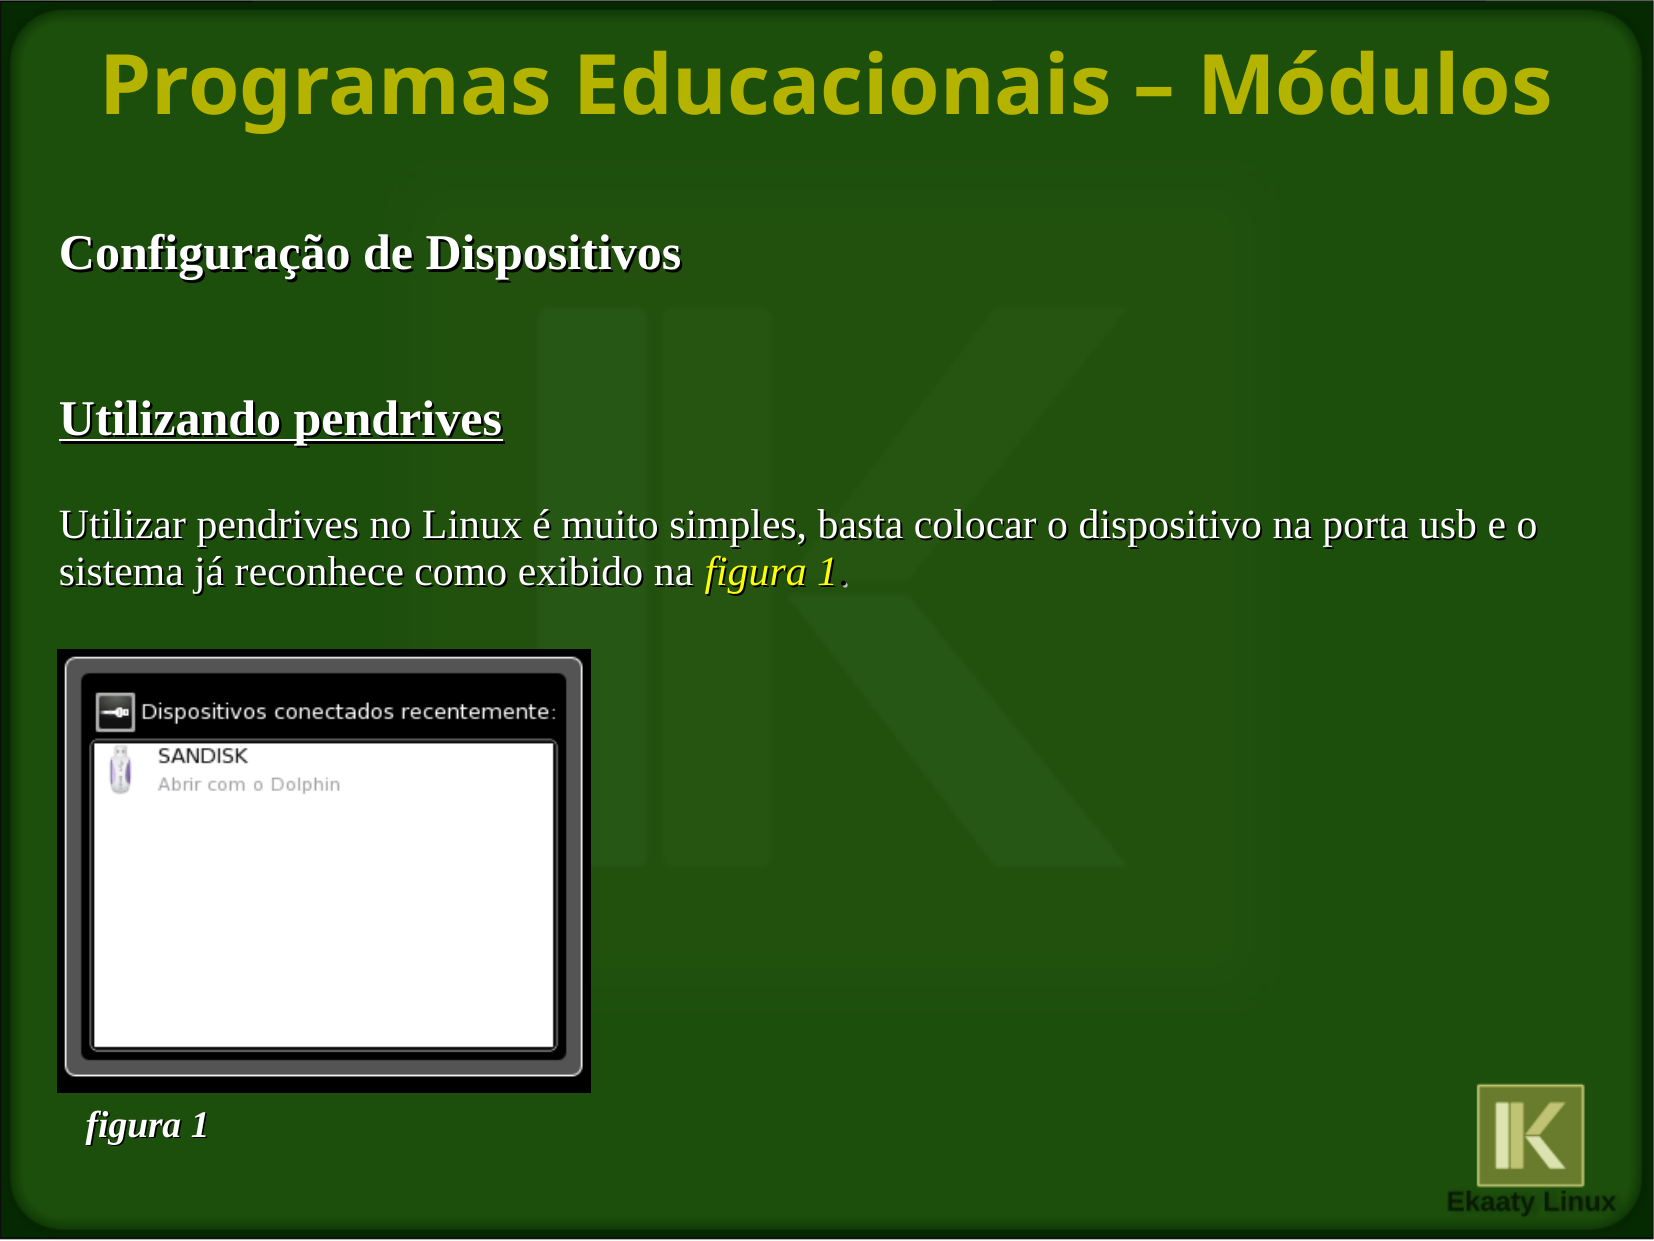

Programas Educacionais – Módulos
# Configuração de Dispositivos Utilizando pendrives Utilizar pendrives no Linux é muito simples, basta colocar o dispositivo na porta usb e o sistema já reconhece como exibido na figura 1.
figura 1